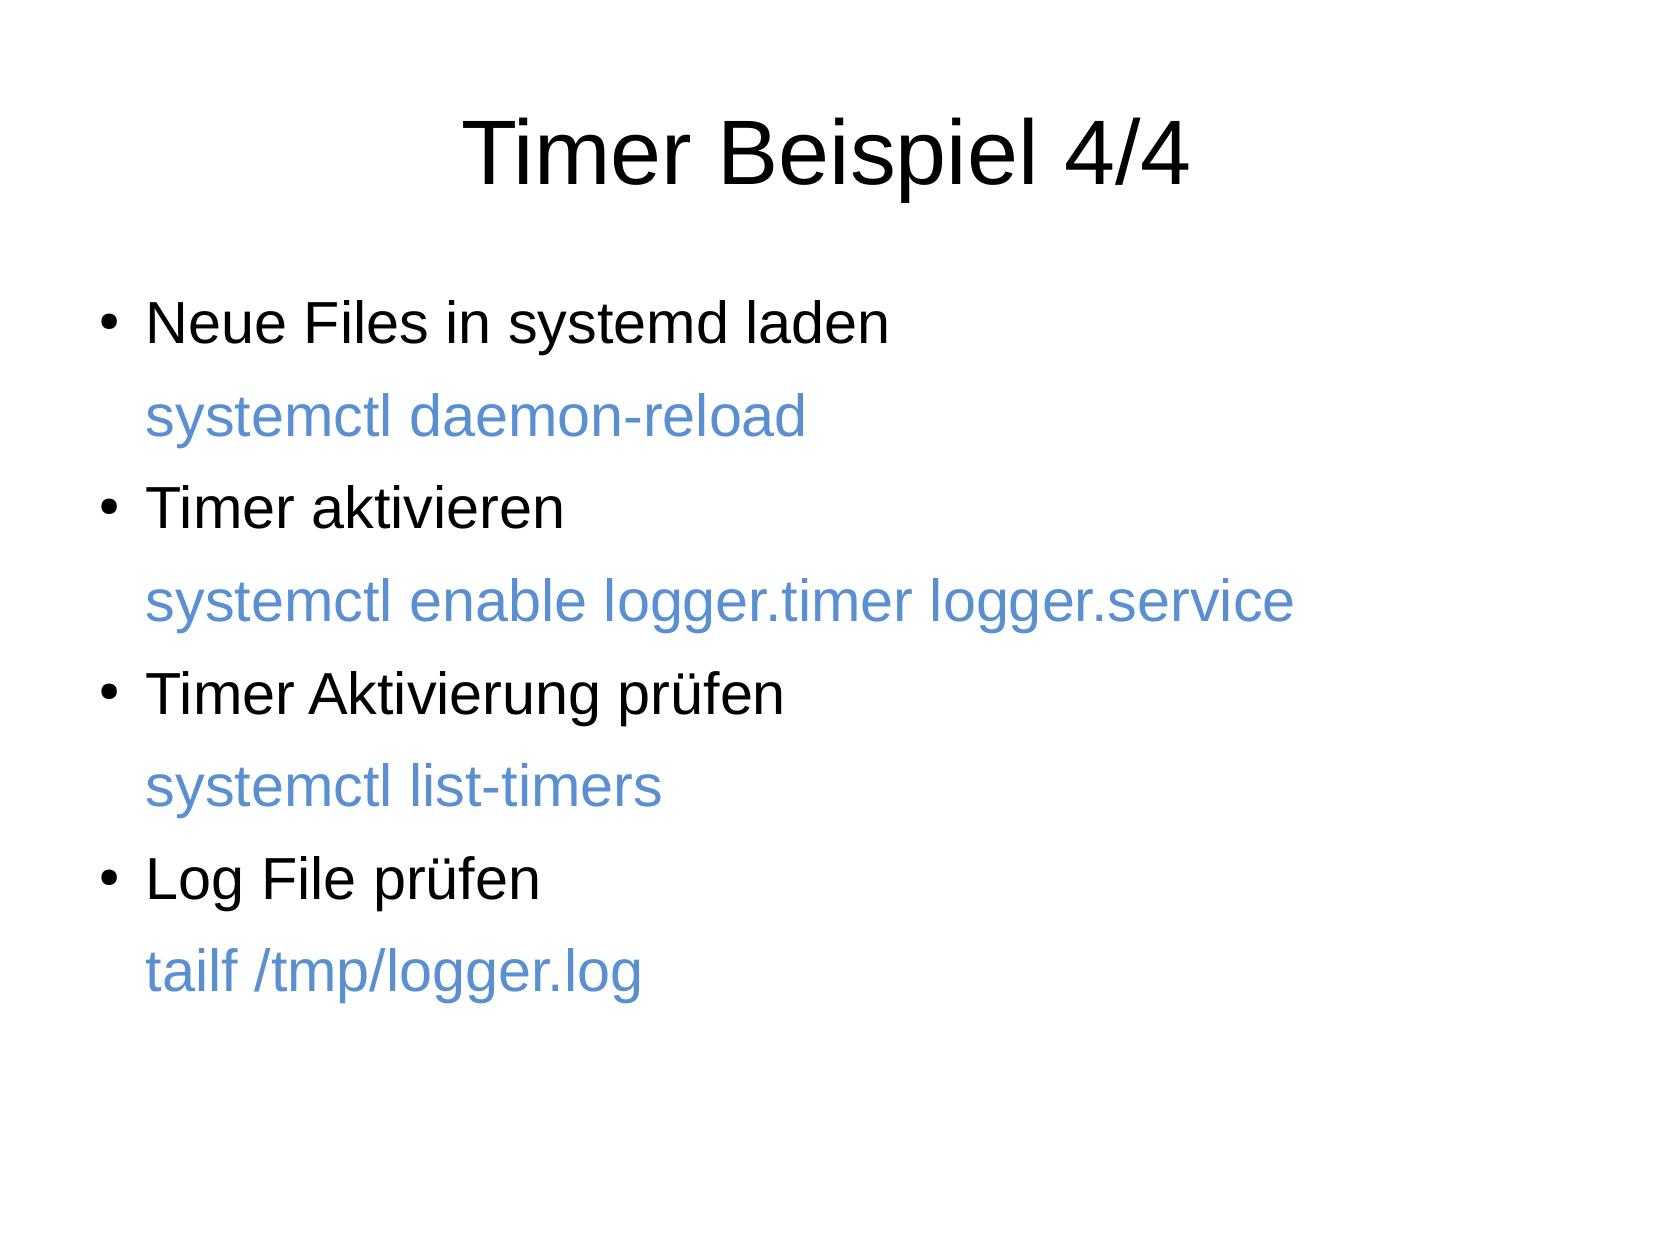

# Timer Beispiel 4/4
Neue Files in systemd laden
systemctl daemon-reload
Timer aktivieren
systemctl enable logger.timer logger.service
Timer Aktivierung prüfen
systemctl list-timers
Log File prüfen
tailf /tmp/logger.log